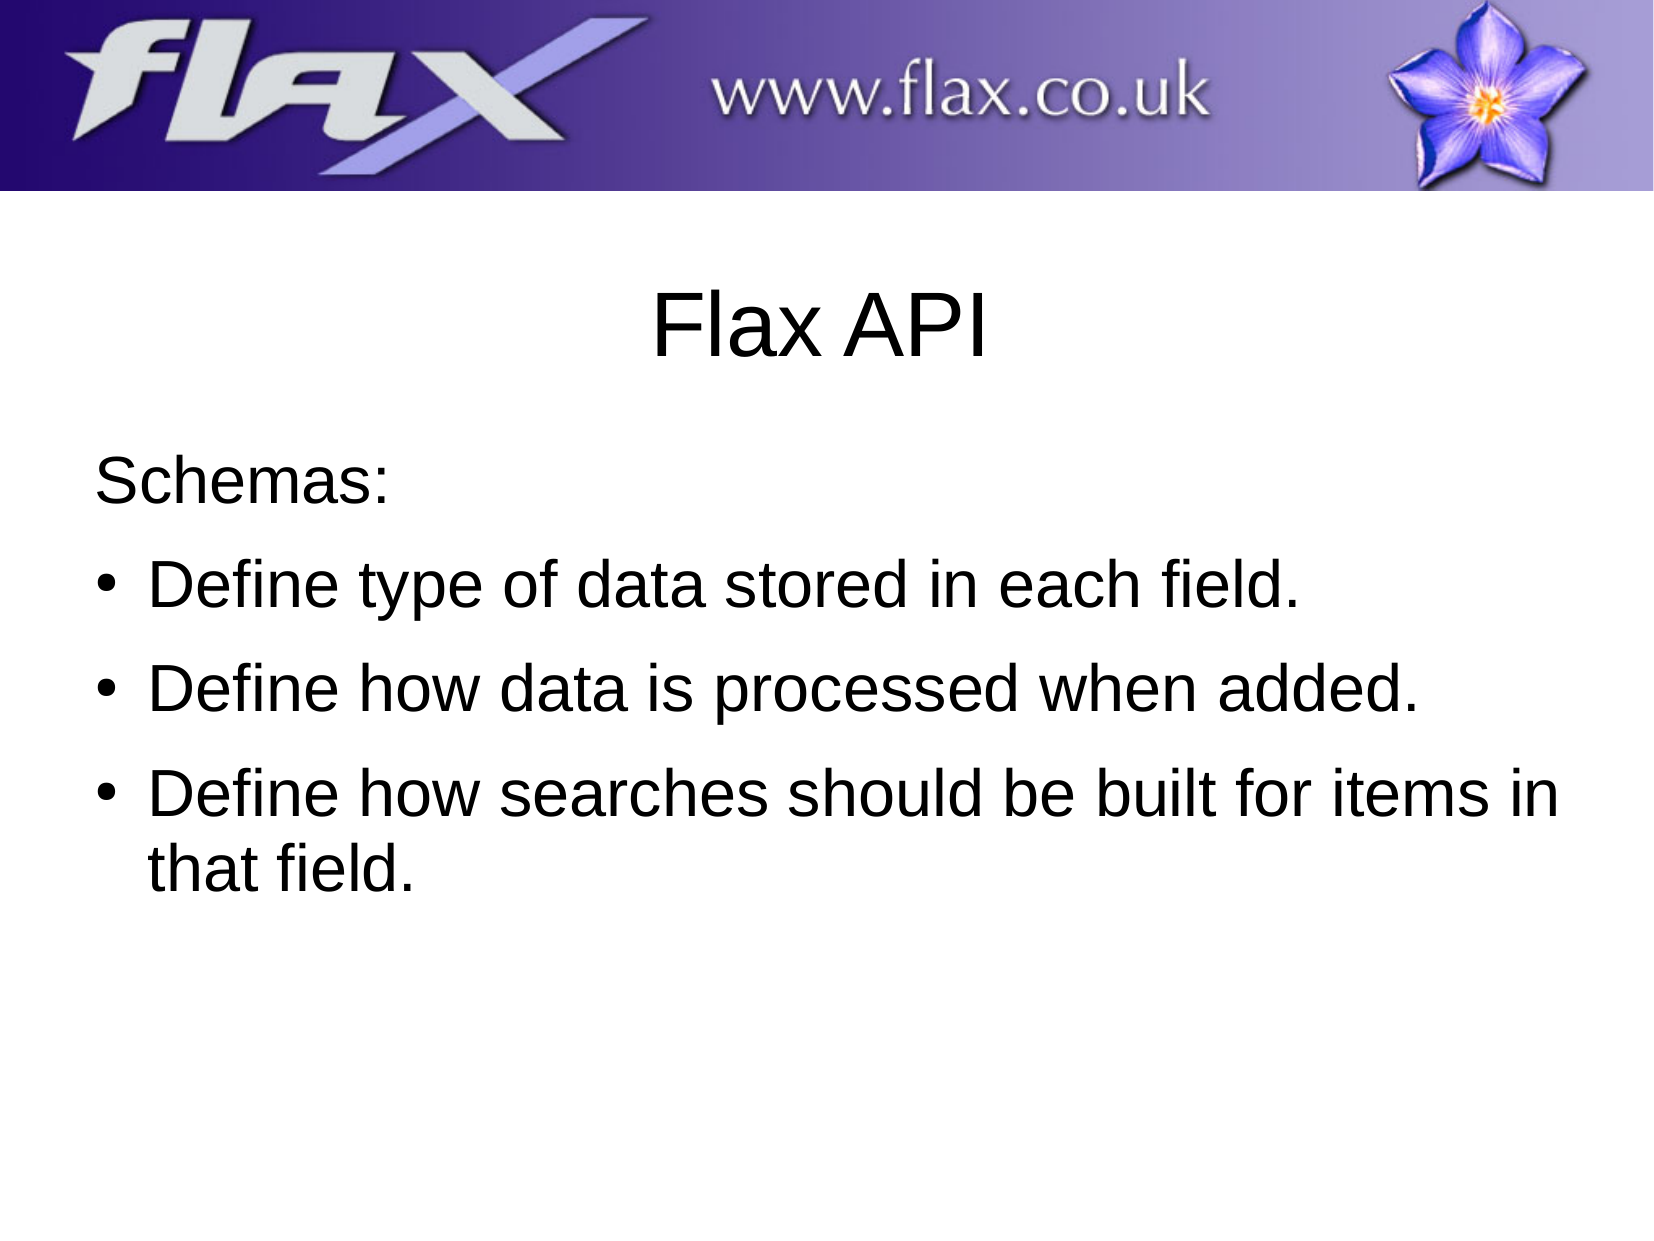

# Flax API
Schemas:
Define type of data stored in each field.
Define how data is processed when added.
Define how searches should be built for items in that field.